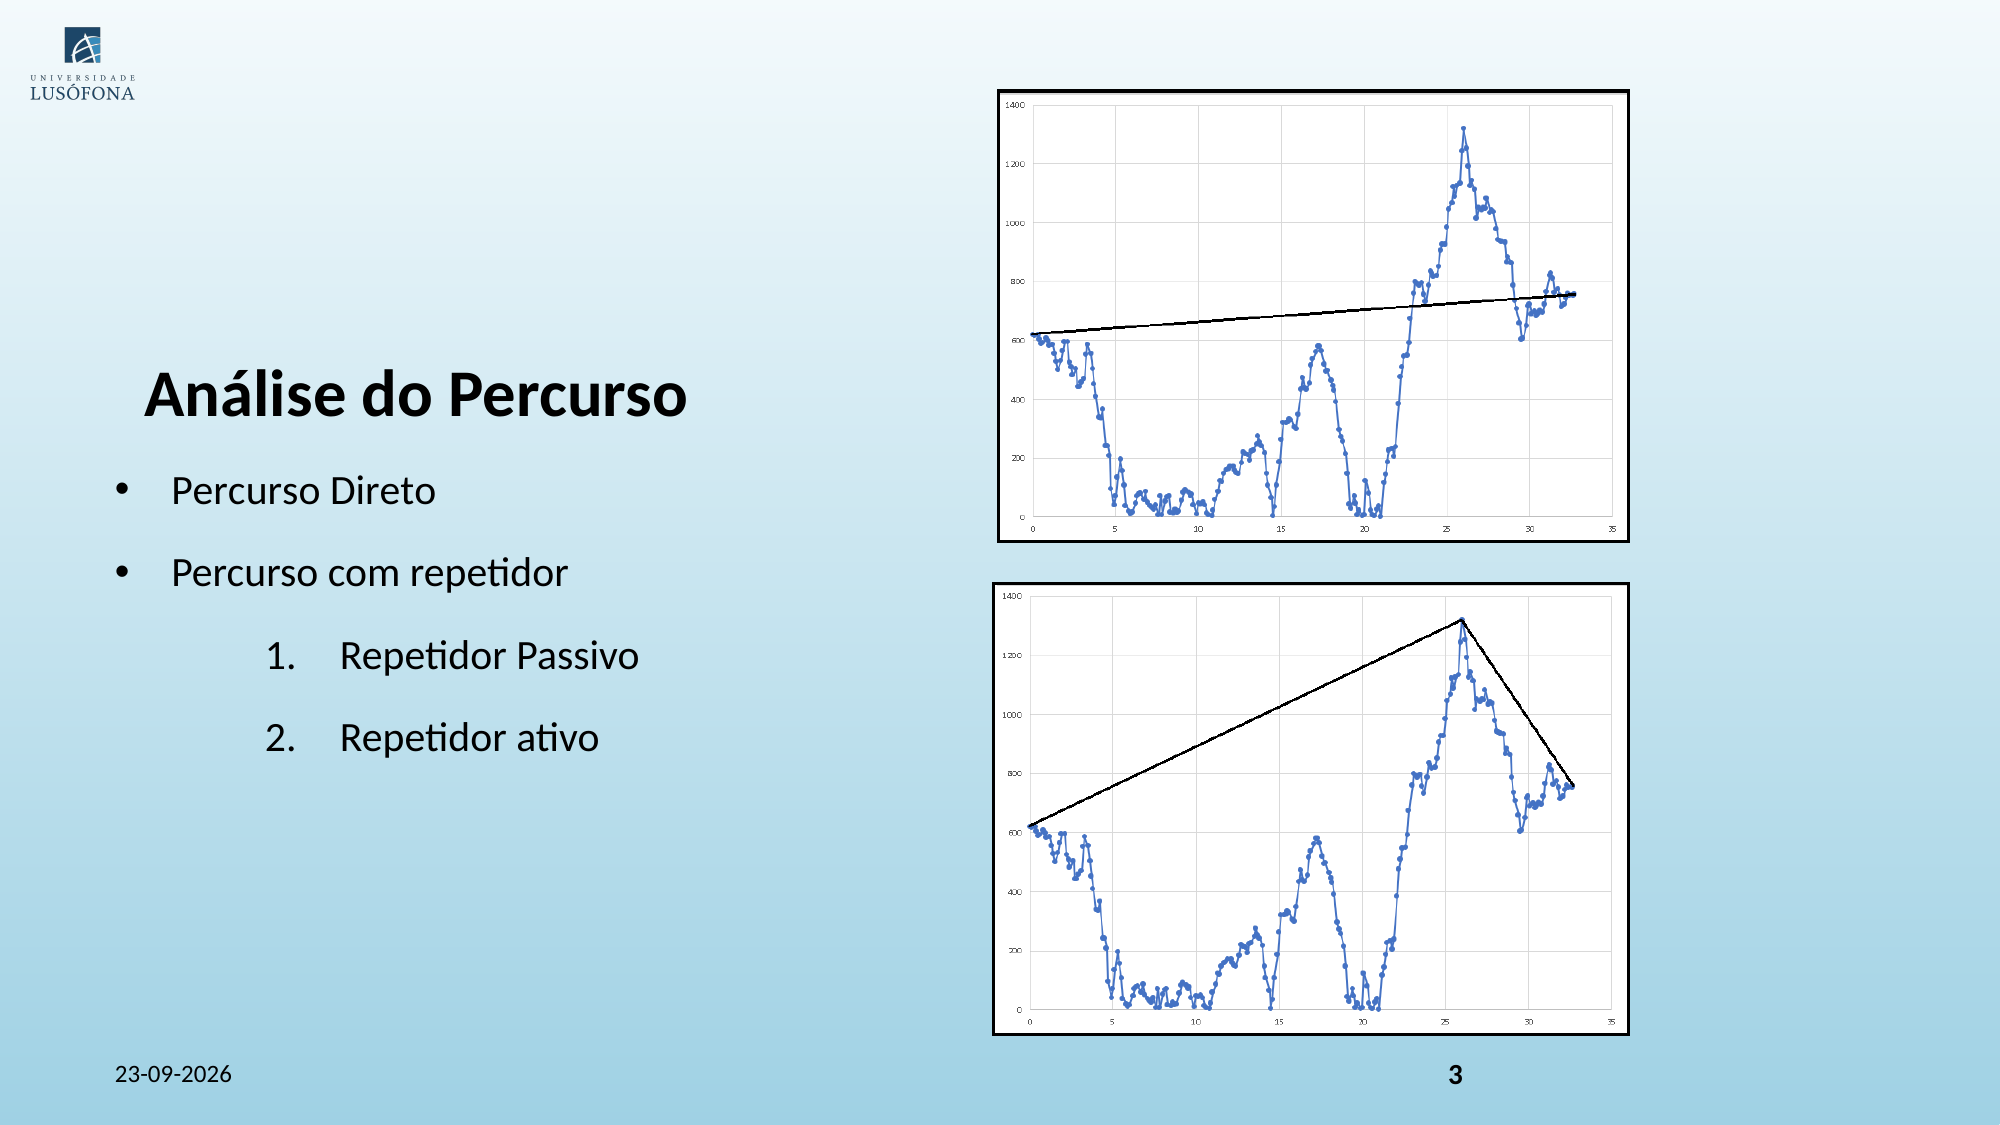

Análise do Percurso
Percurso Direto
Percurso com repetidor
Repetidor Passivo
Repetidor ativo